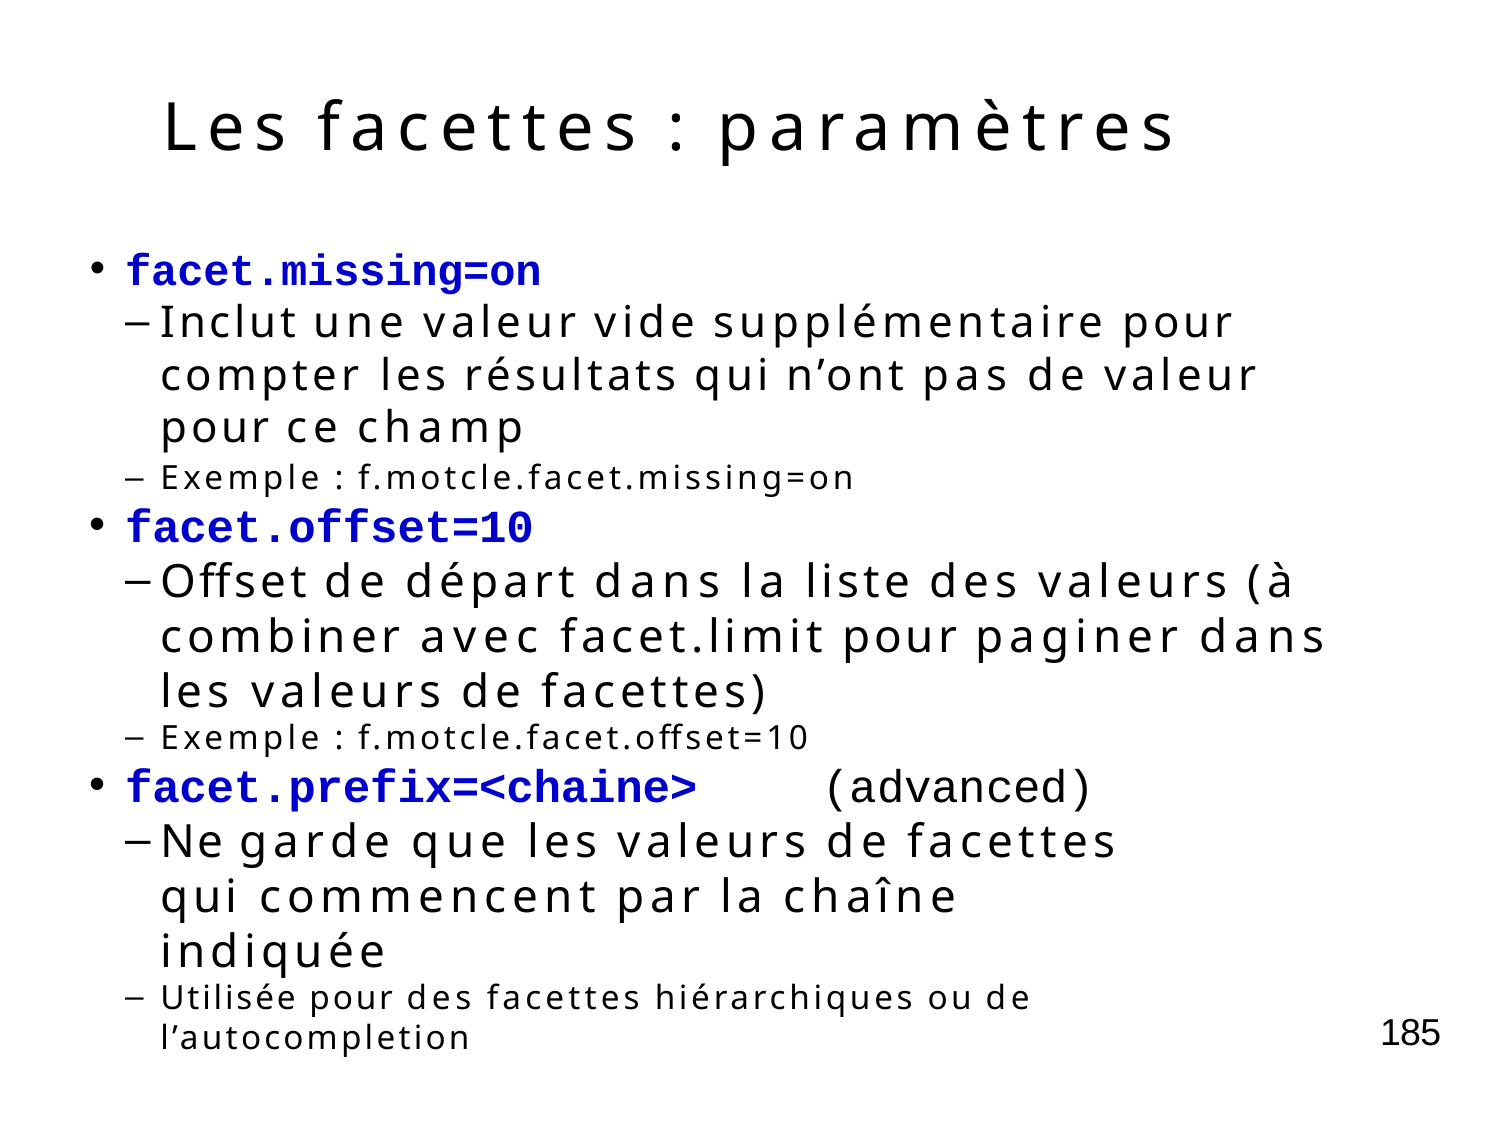

# Les facettes : paramètres
facet.missing=on
Inclut une valeur vide supplémentaire pour compter les résultats qui n’ont pas de valeur pour ce champ
Exemple : f.motcle.facet.missing=on
facet.offset=10
Offset de départ dans la liste des valeurs (à combiner avec facet.limit pour paginer dans les valeurs de facettes)
Exemple : f.motcle.facet.offset=10
facet.prefix=<chaine>	(advanced)
Ne garde que les valeurs de facettes qui commencent par la chaîne indiquée
Utilisée pour des facettes hiérarchiques ou de l’autocompletion
185